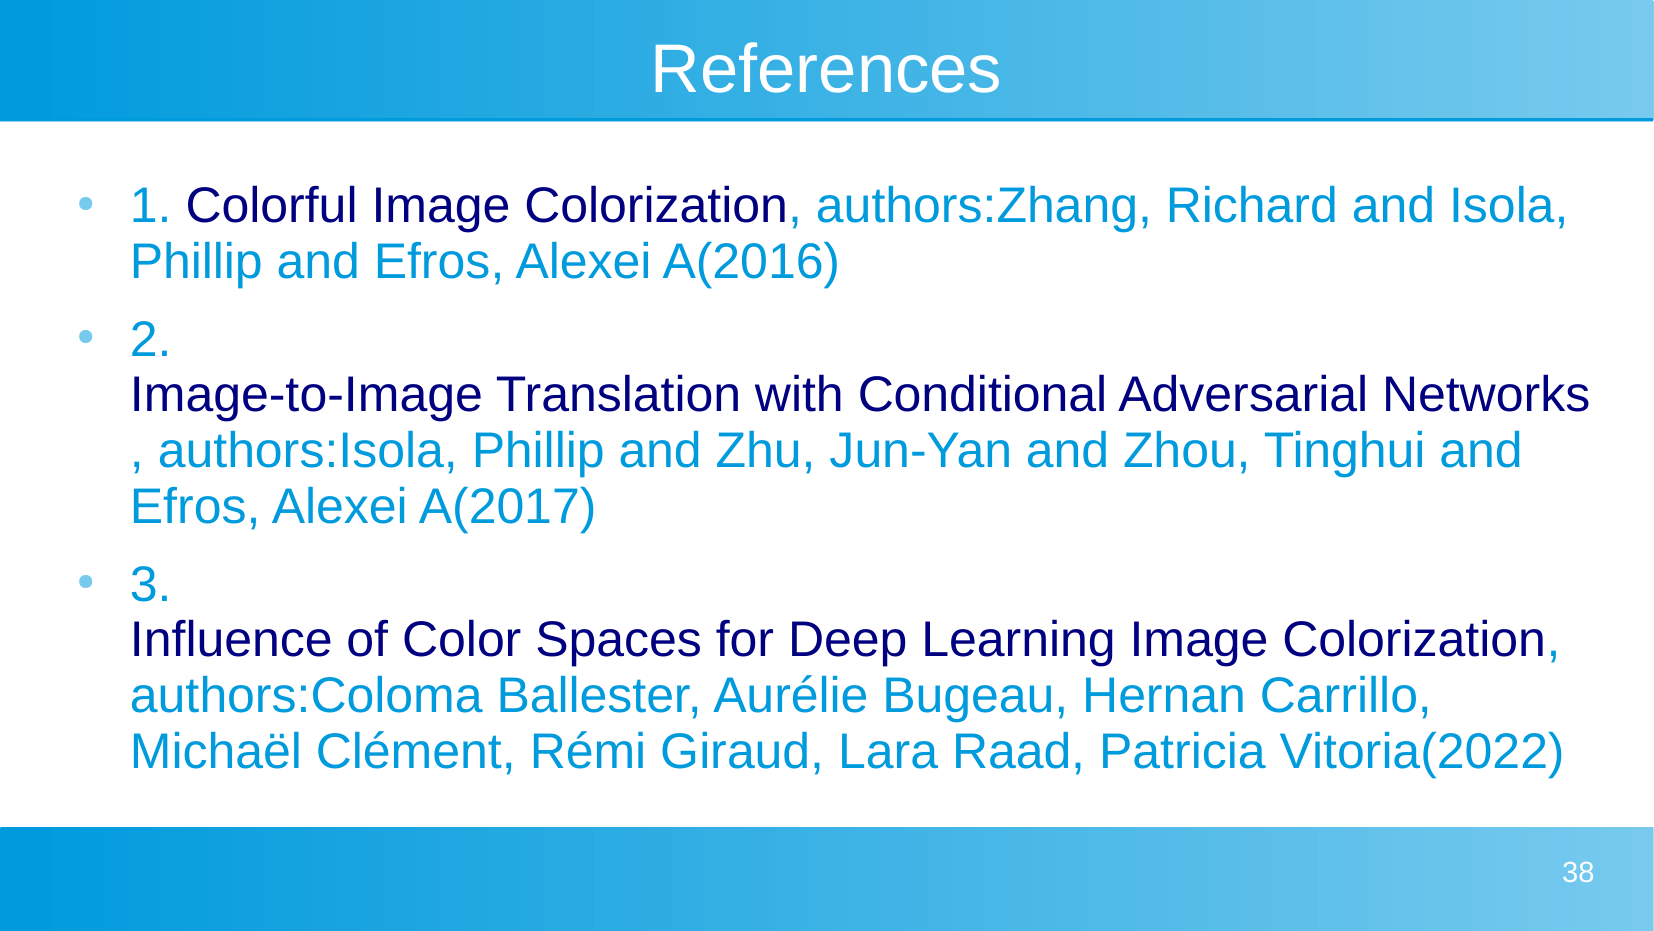

# References
1. Colorful Image Colorization, authors:Zhang, Richard and Isola, Phillip and Efros, Alexei A(2016)
2. Image-to-Image Translation with Conditional Adversarial Networks, authors:Isola, Phillip and Zhu, Jun-Yan and Zhou, Tinghui and Efros, Alexei A(2017)
3. Influence of Color Spaces for Deep Learning Image Colorization, authors:Coloma Ballester, Aurélie Bugeau, Hernan Carrillo, Michaël Clément, Rémi Giraud, Lara Raad, Patricia Vitoria(2022)
38